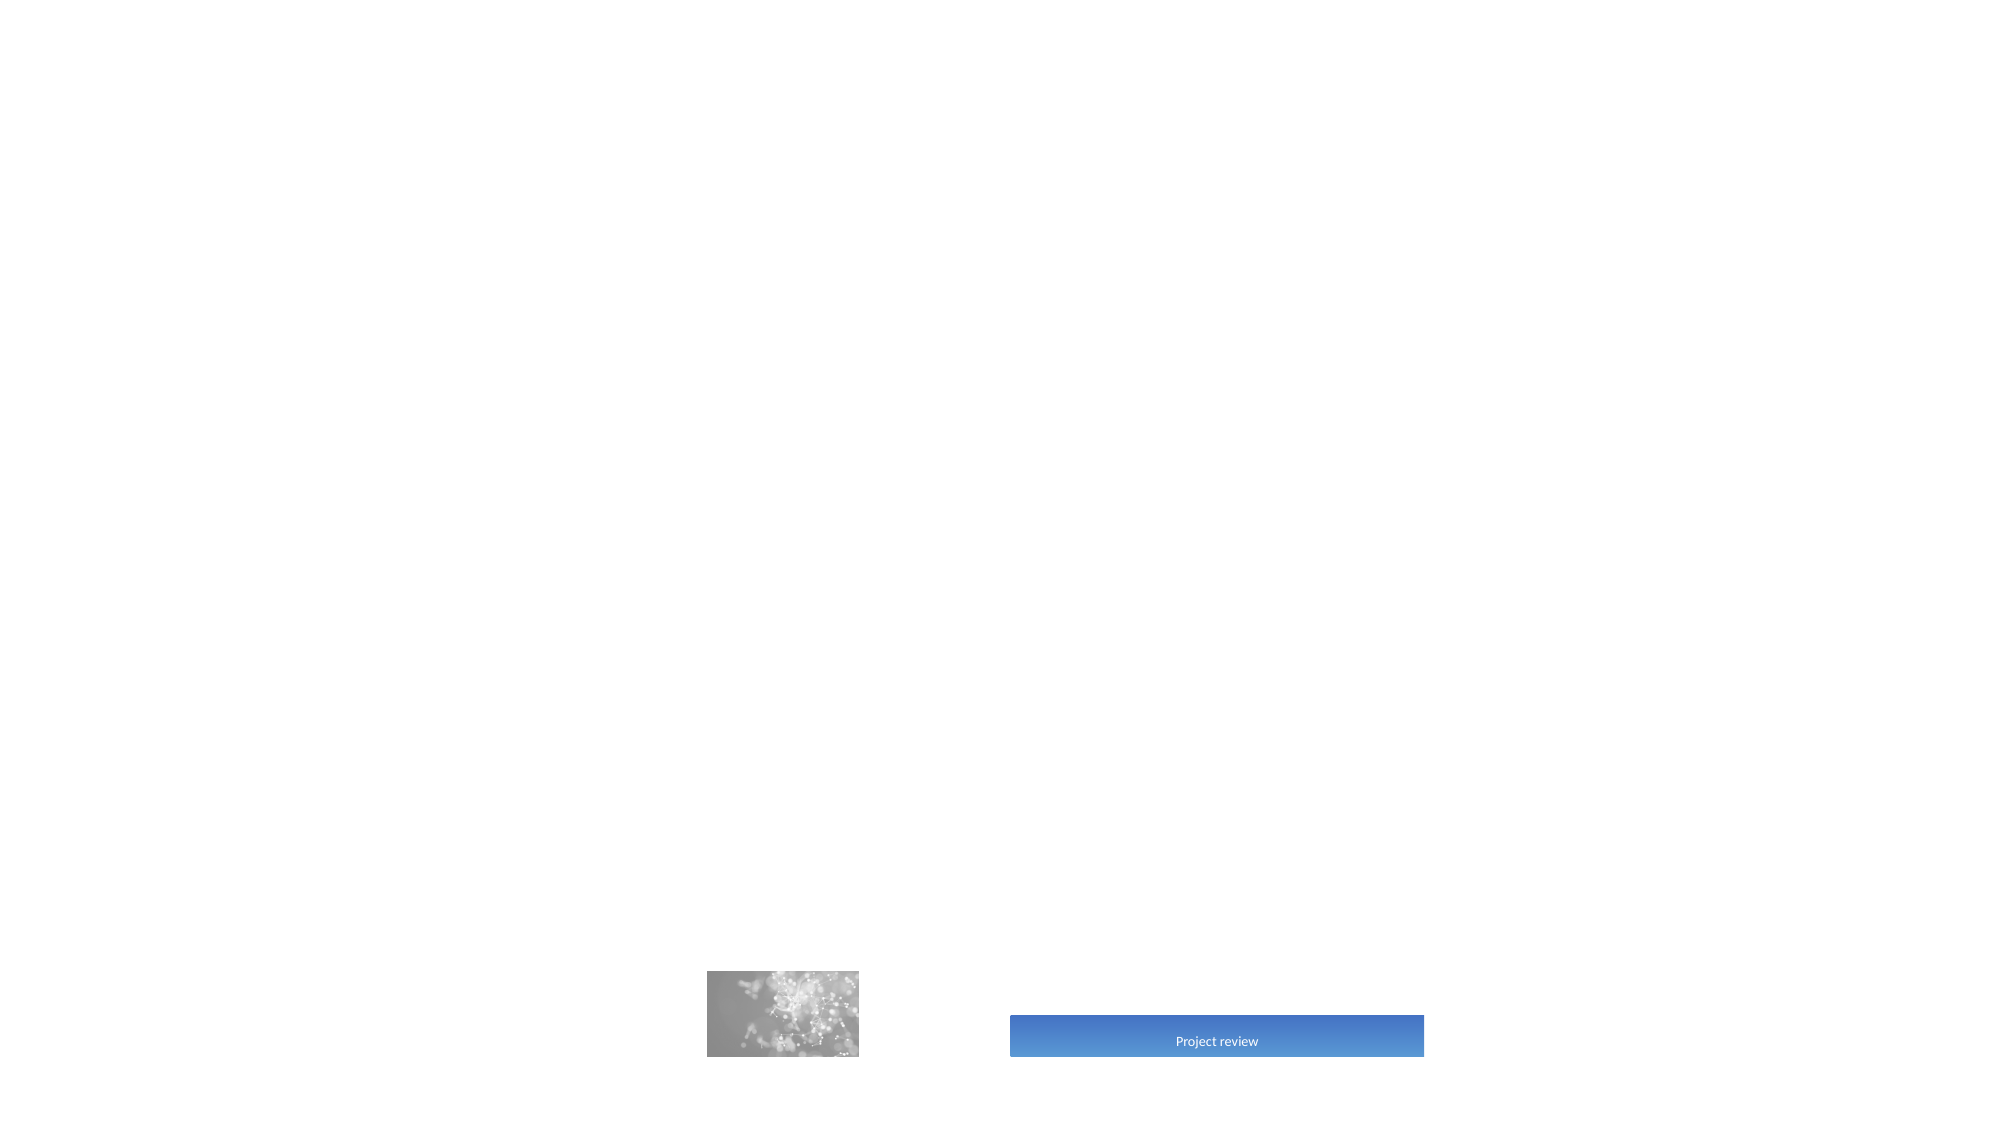

# Frequency estimation And its application using linear algebra
Team 11
Project review